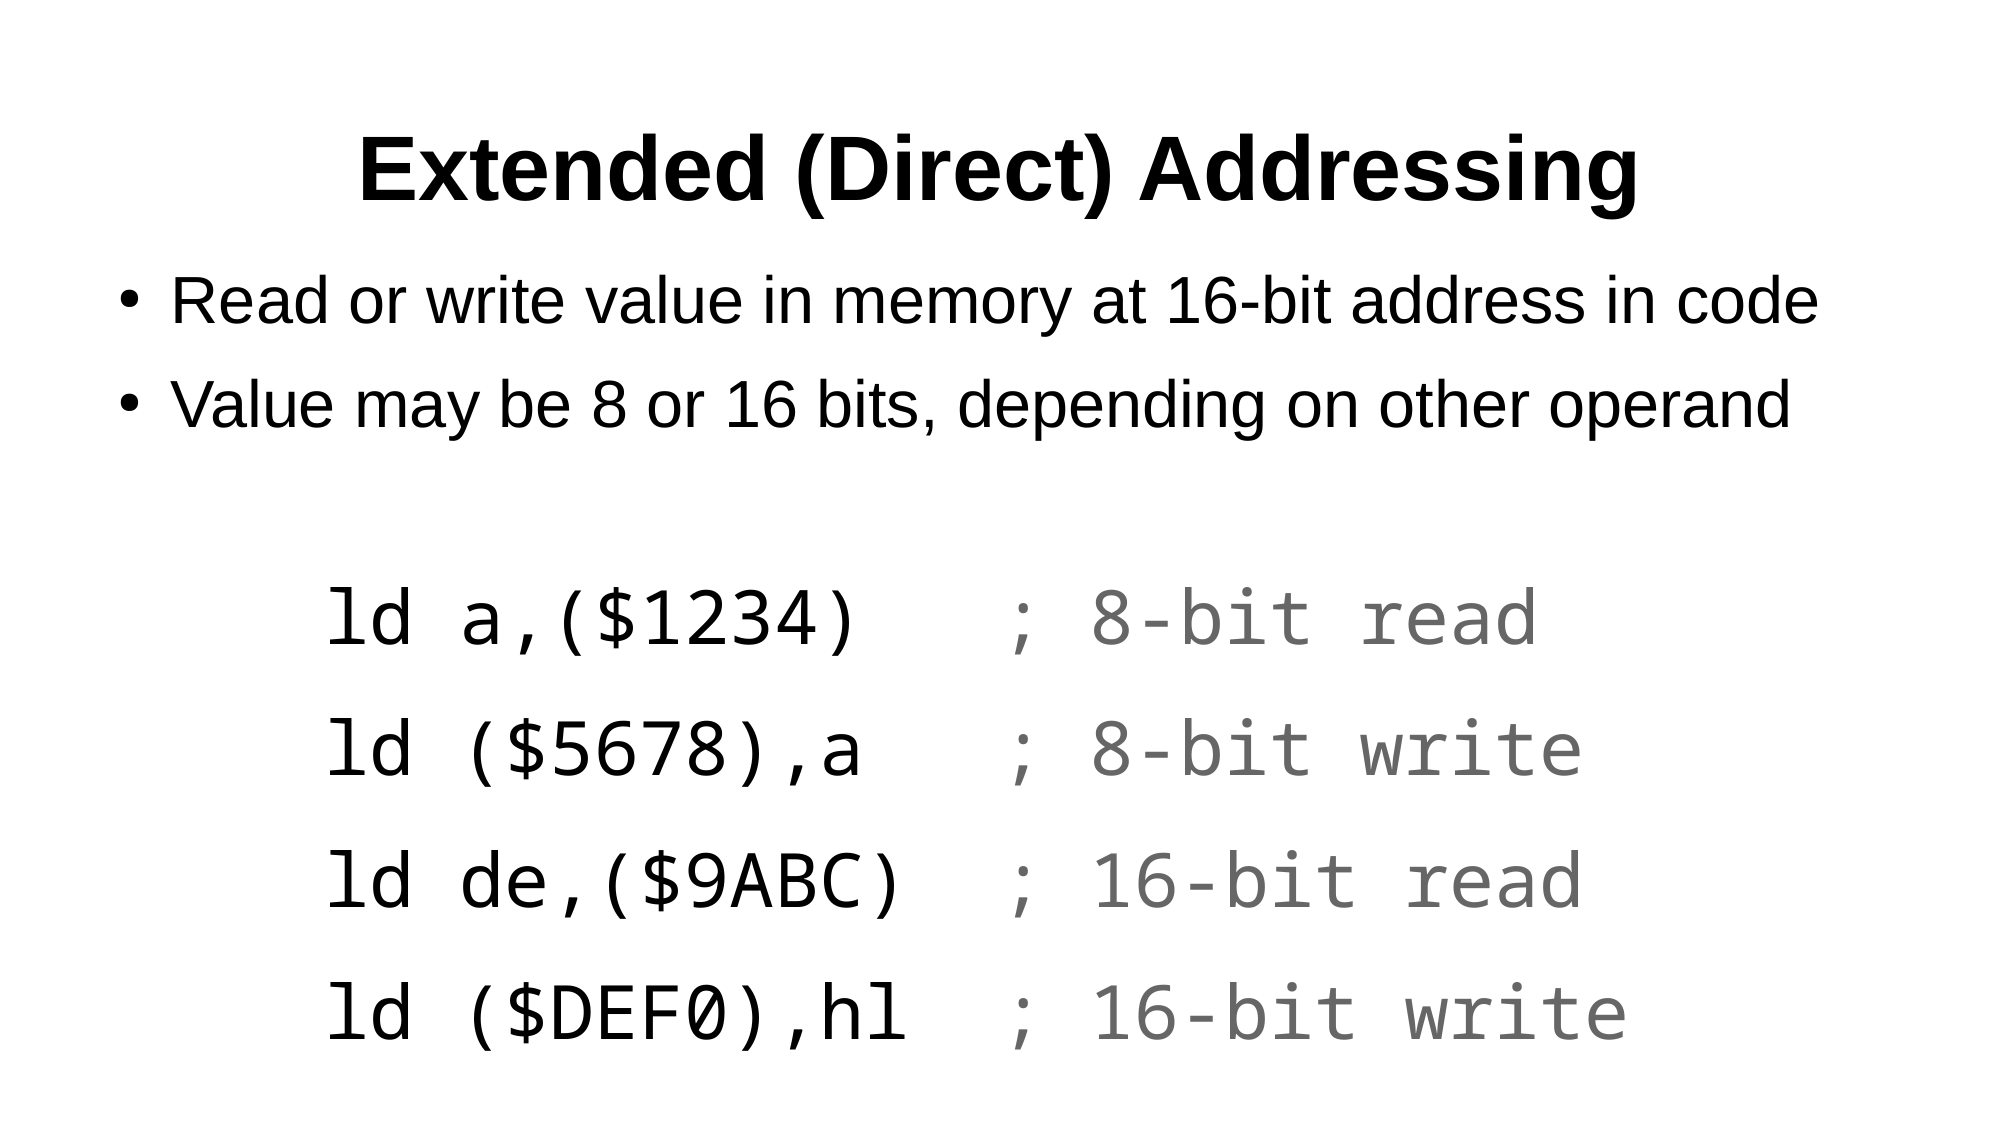

# Extended (Direct) Addressing
Read or write value in memory at 16-bit address in code
Value may be 8 or 16 bits, depending on other operand
 ld a,($1234) ; 8-bit read
 ld ($5678),a ; 8-bit write
 ld de,($9ABC) ; 16-bit read
 ld ($DEF0),hl ; 16-bit write